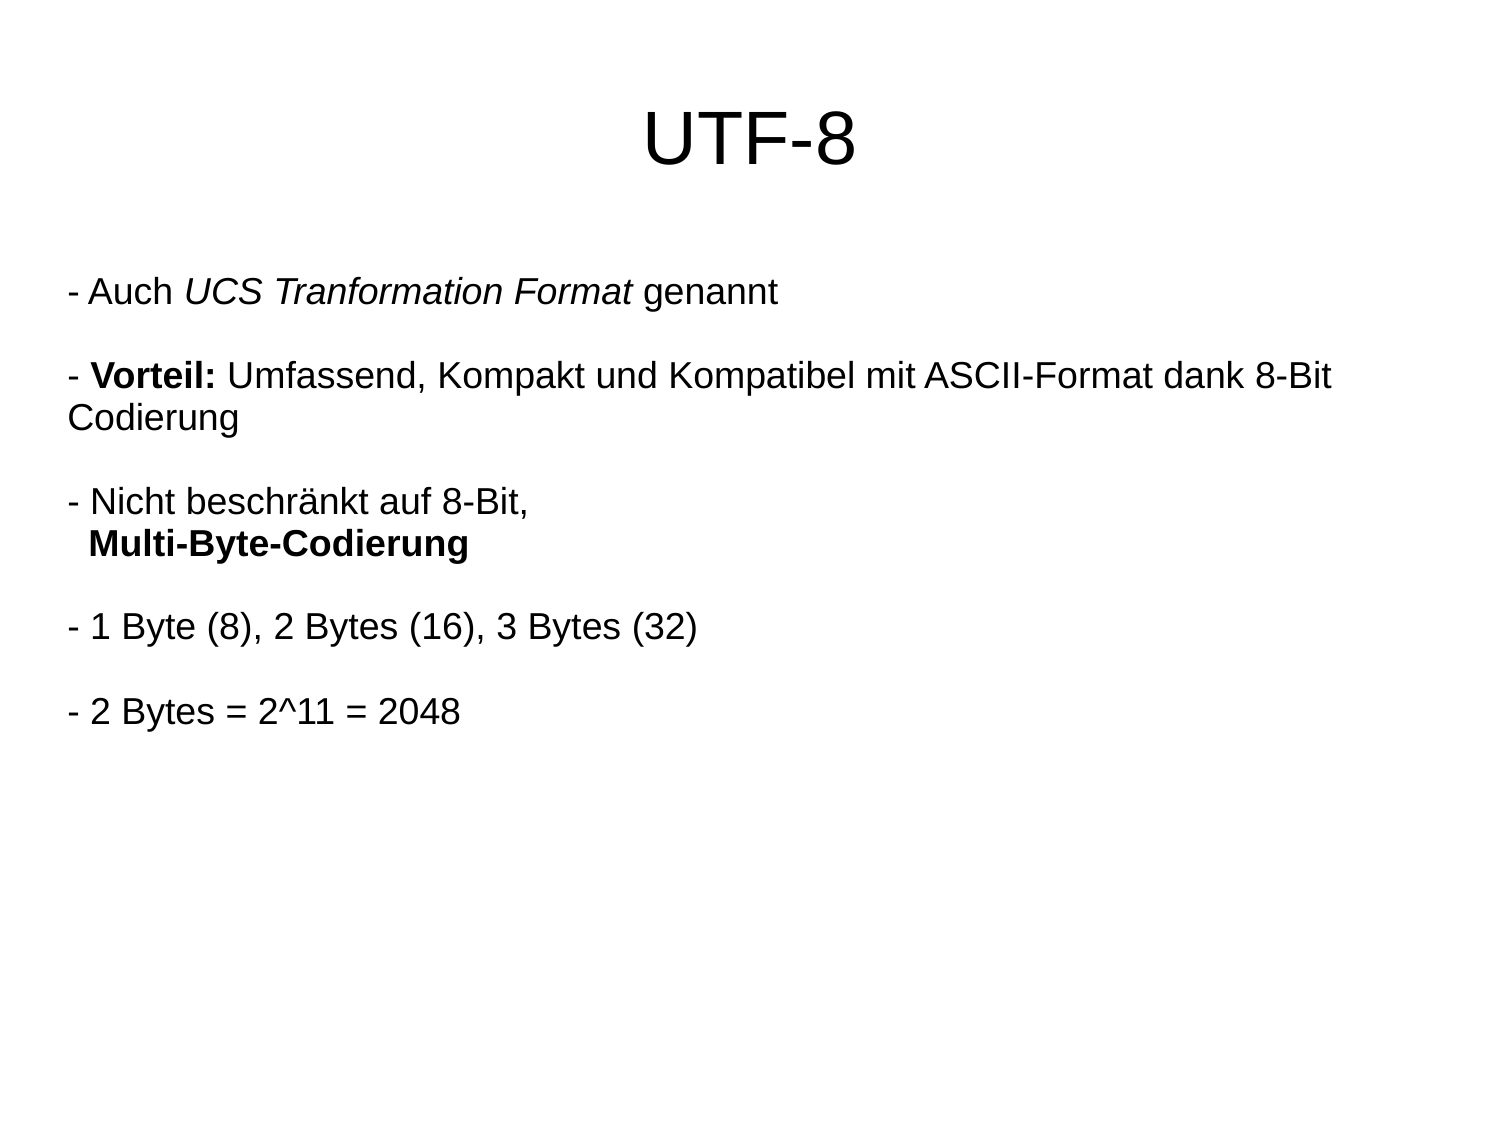

# UTF-8
- Auch UCS Tranformation Format genannt
- Vorteil: Umfassend, Kompakt und Kompatibel mit ASCII-Format dank 8-Bit Codierung
- Nicht beschränkt auf 8-Bit,
 Multi-Byte-Codierung
- 1 Byte (8), 2 Bytes (16), 3 Bytes (32)
- 2 Bytes = 2^11 = 2048